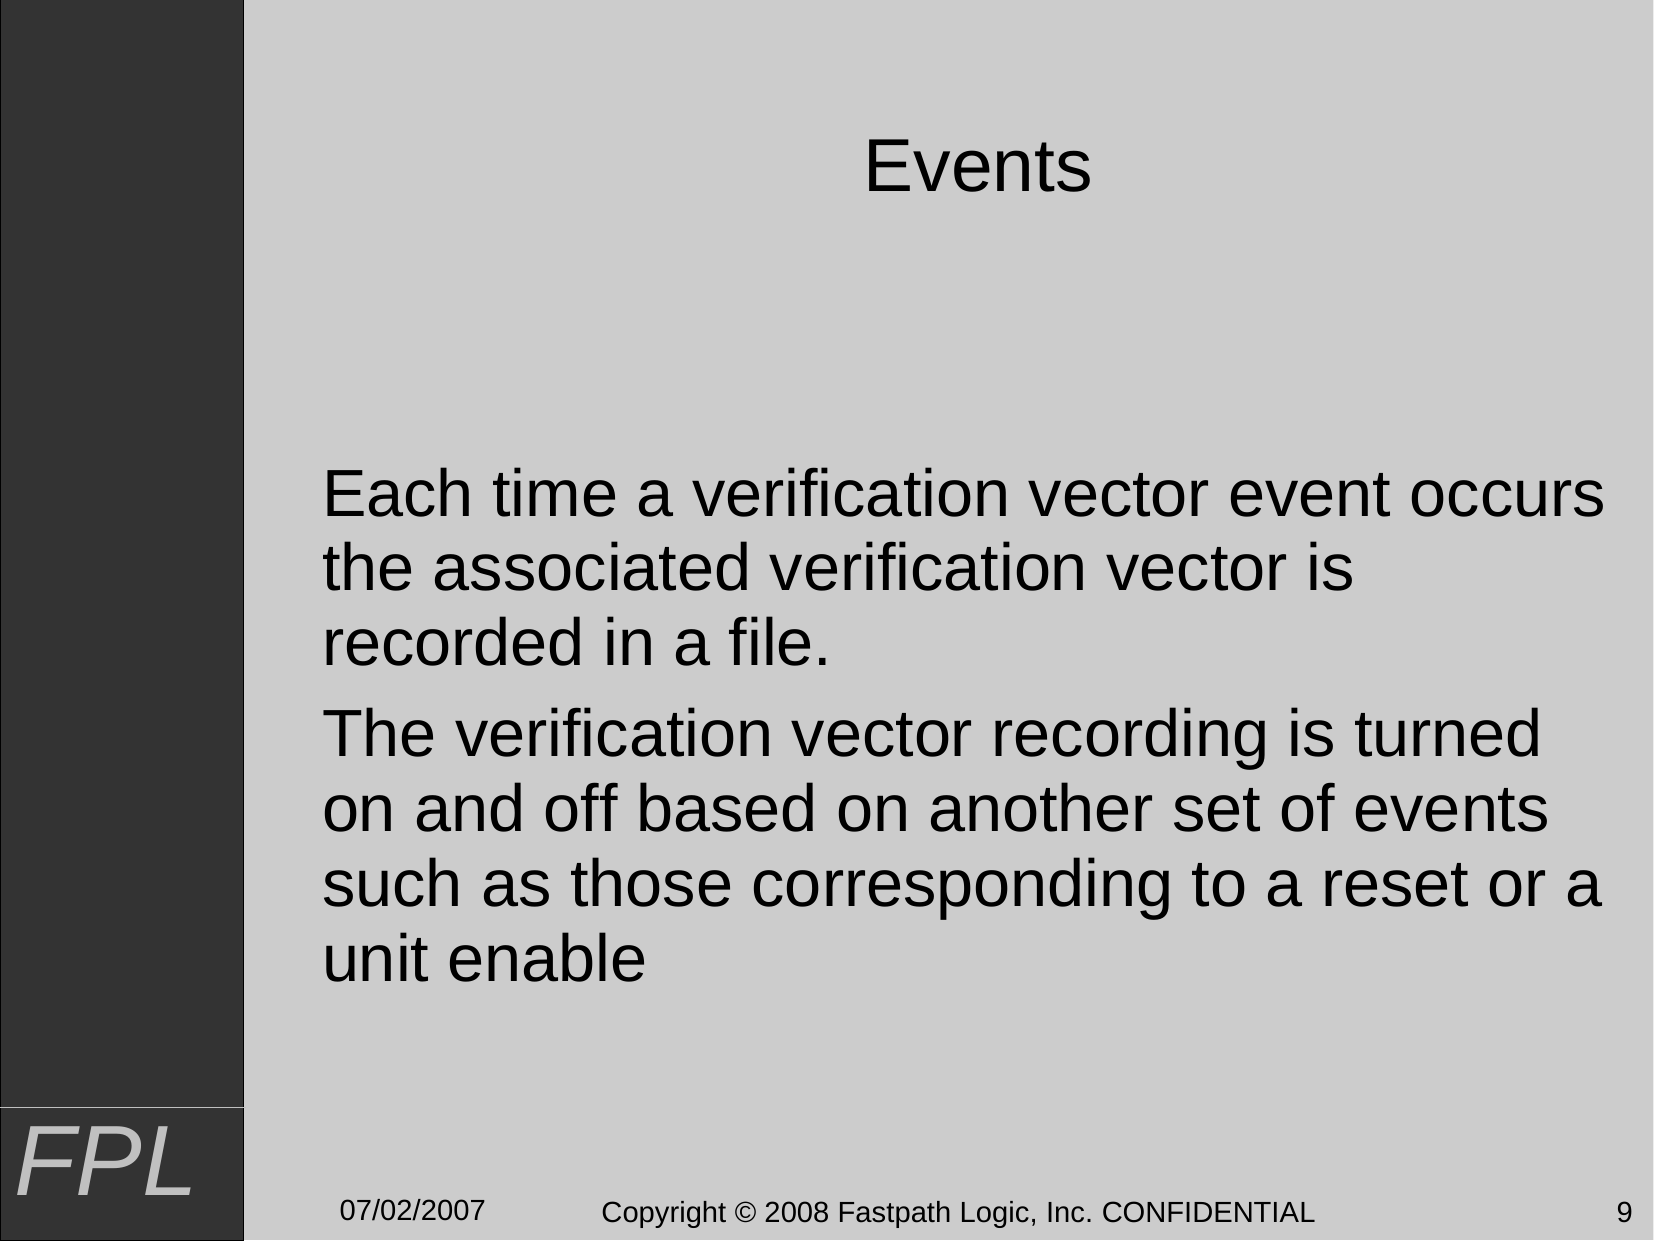

# Events
Each time a verification vector event occurs the associated verification vector is recorded in a file.
The verification vector recording is turned on and off based on another set of events such as those corresponding to a reset or a unit enable
07/02/2007
9
© 2007 FASTPATH LOGIC INC.